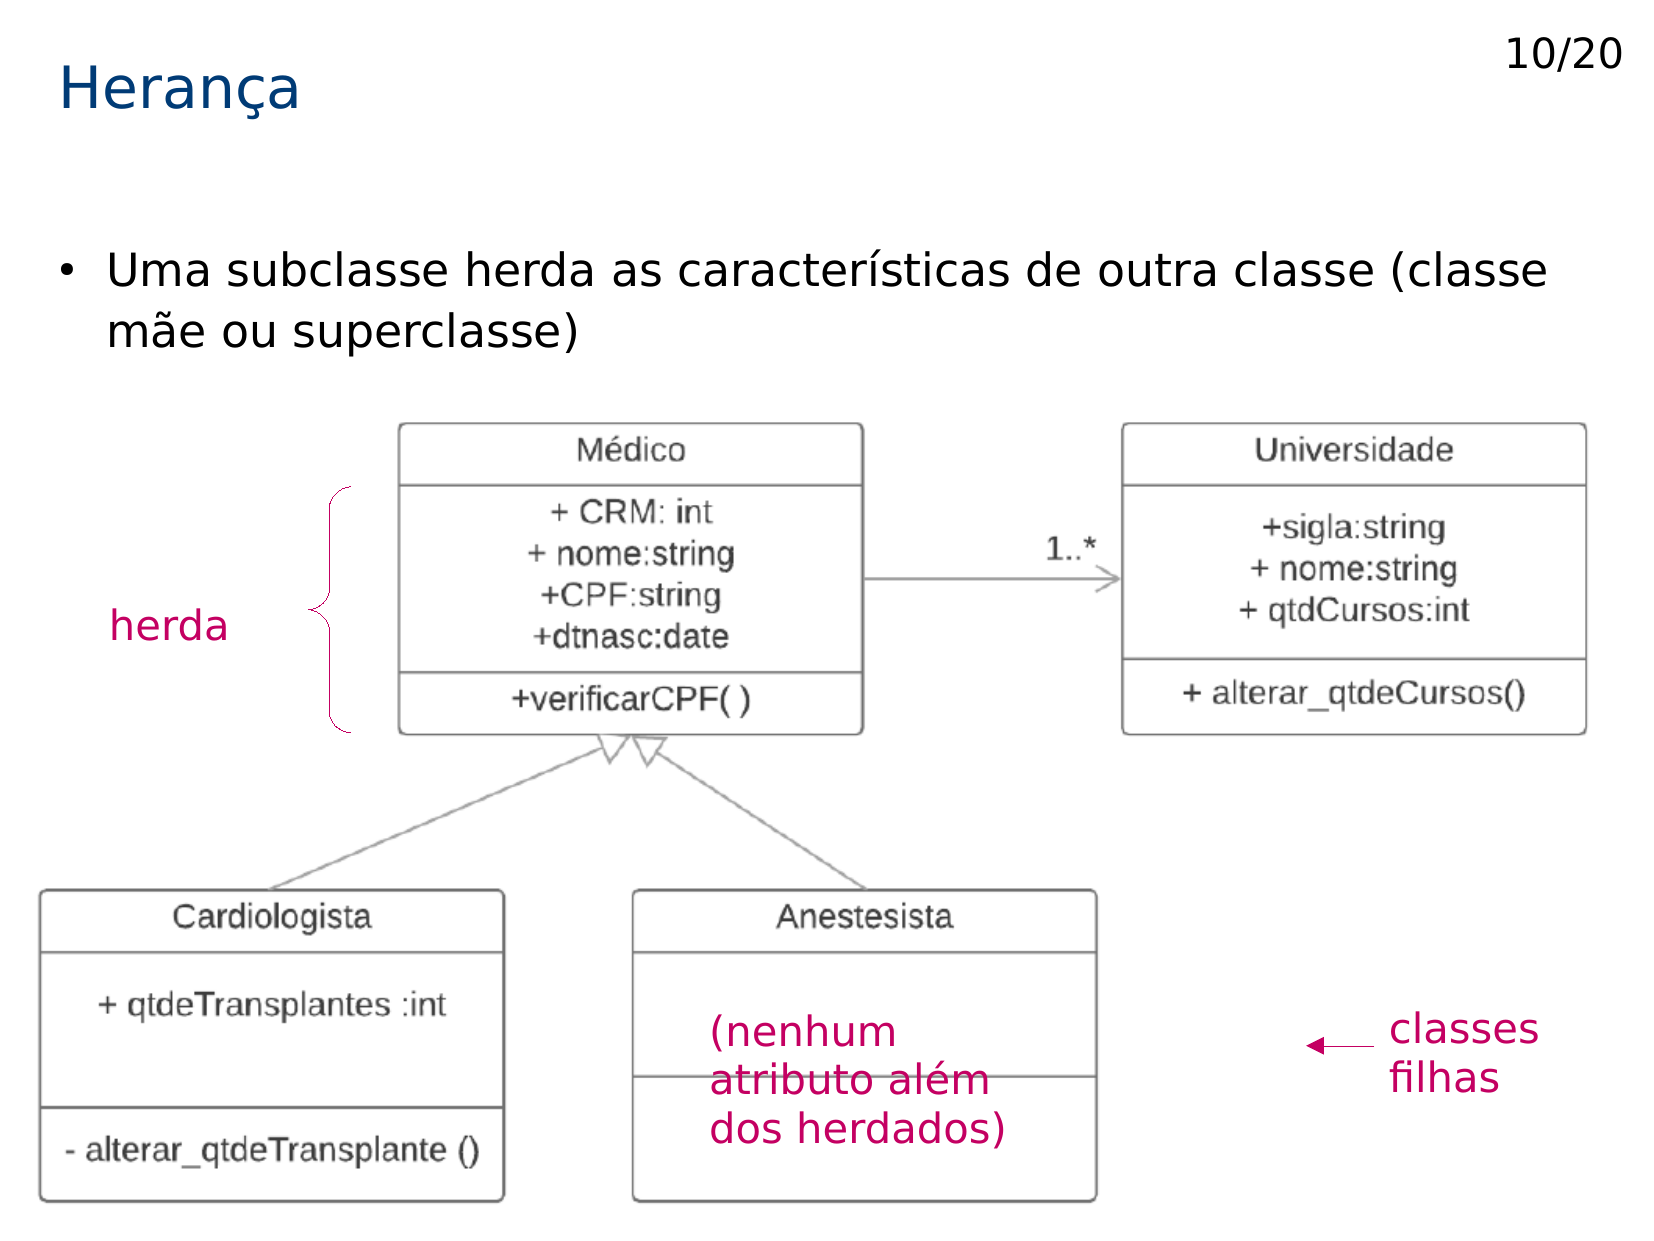

# Herança
10
Uma subclasse herda as características de outra classe (classe mãe ou superclasse)
herda
classes
filhas
(nenhum
atributo além
dos herdados)